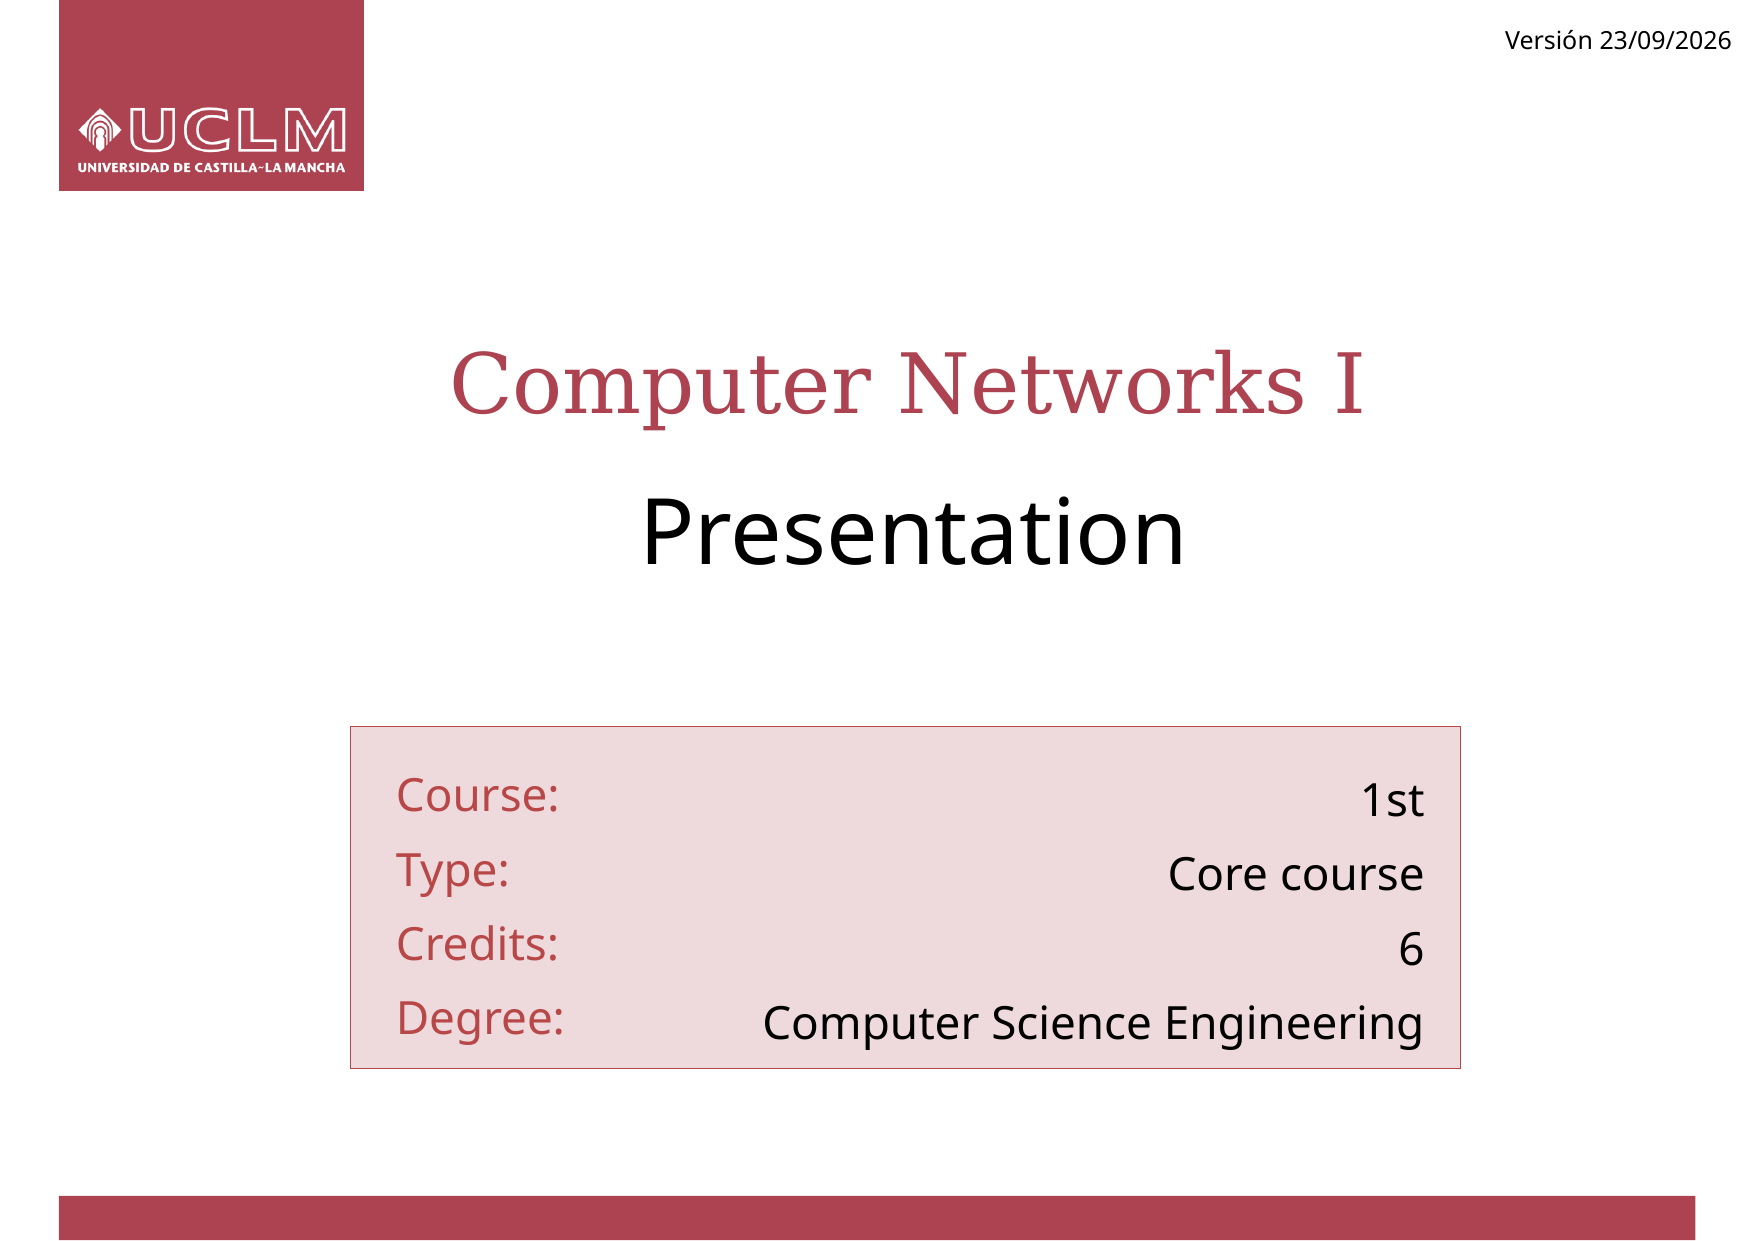

Versión
Computer Networks I
# Presentation
| Course: | 1st |
| --- | --- |
| Type: | Core course |
| Credits: | 6 |
| Degree: | Computer Science Engineering |